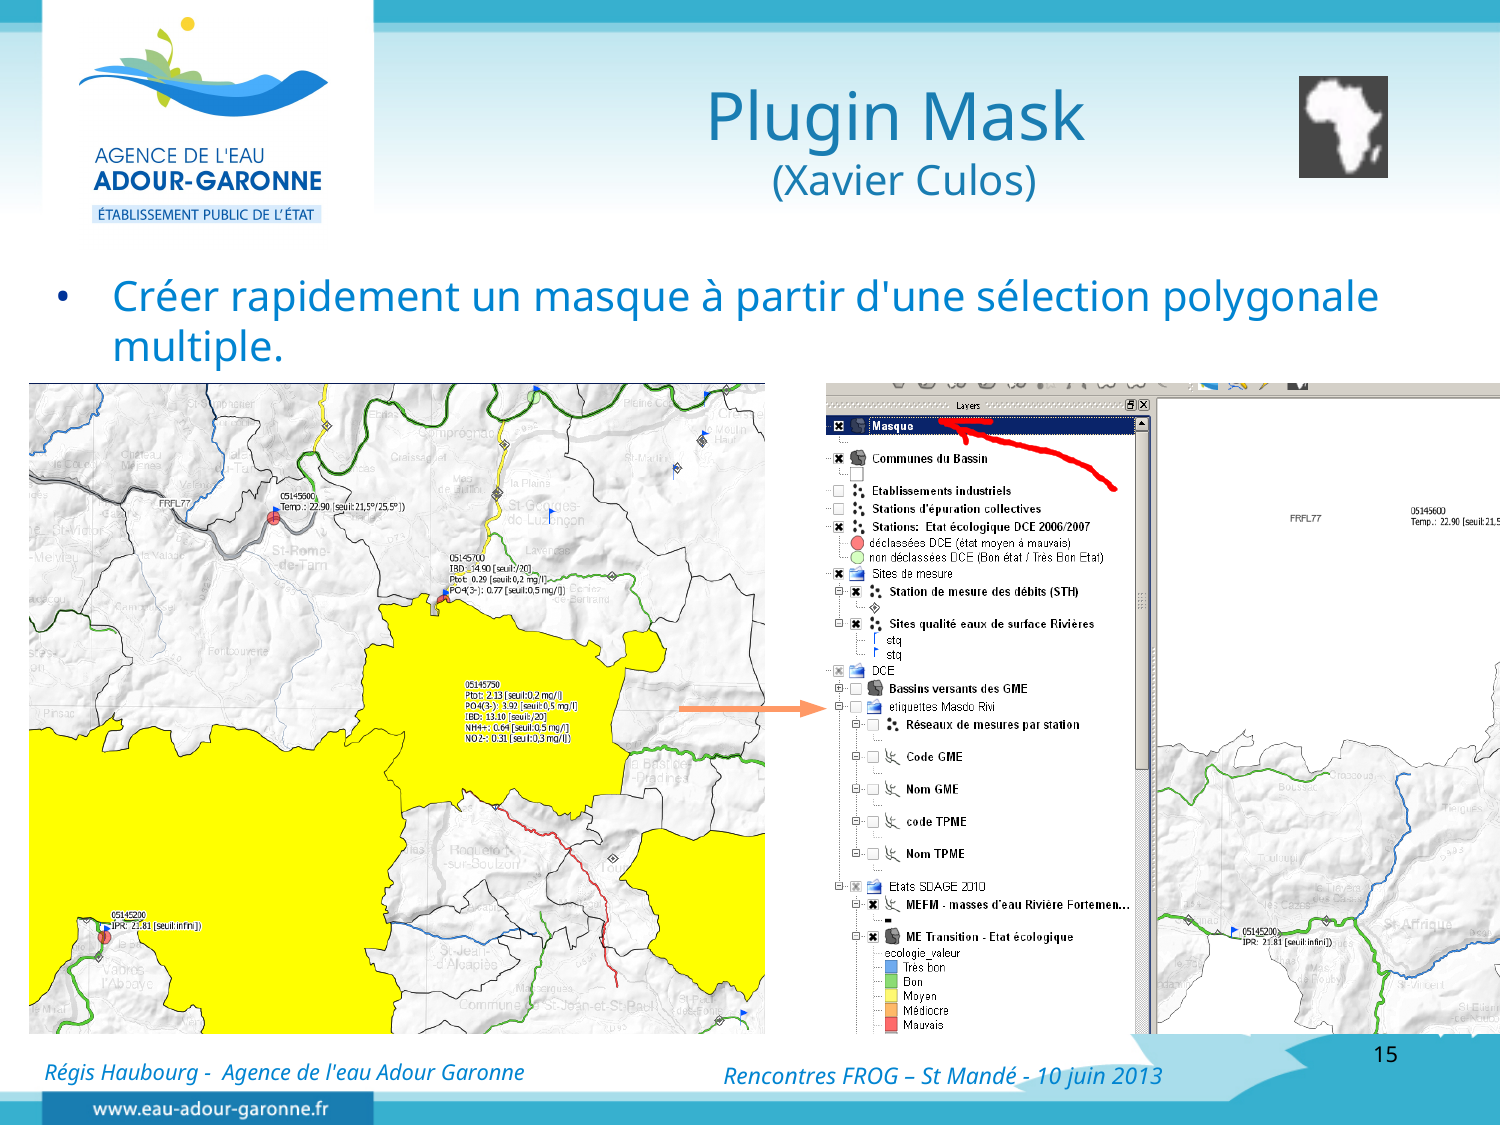

# Plugin Mask (Xavier Culos)
Créer rapidement un masque à partir d'une sélection polygonale multiple.
15
Régis Haubourg - Agence de l'eau Adour Garonne